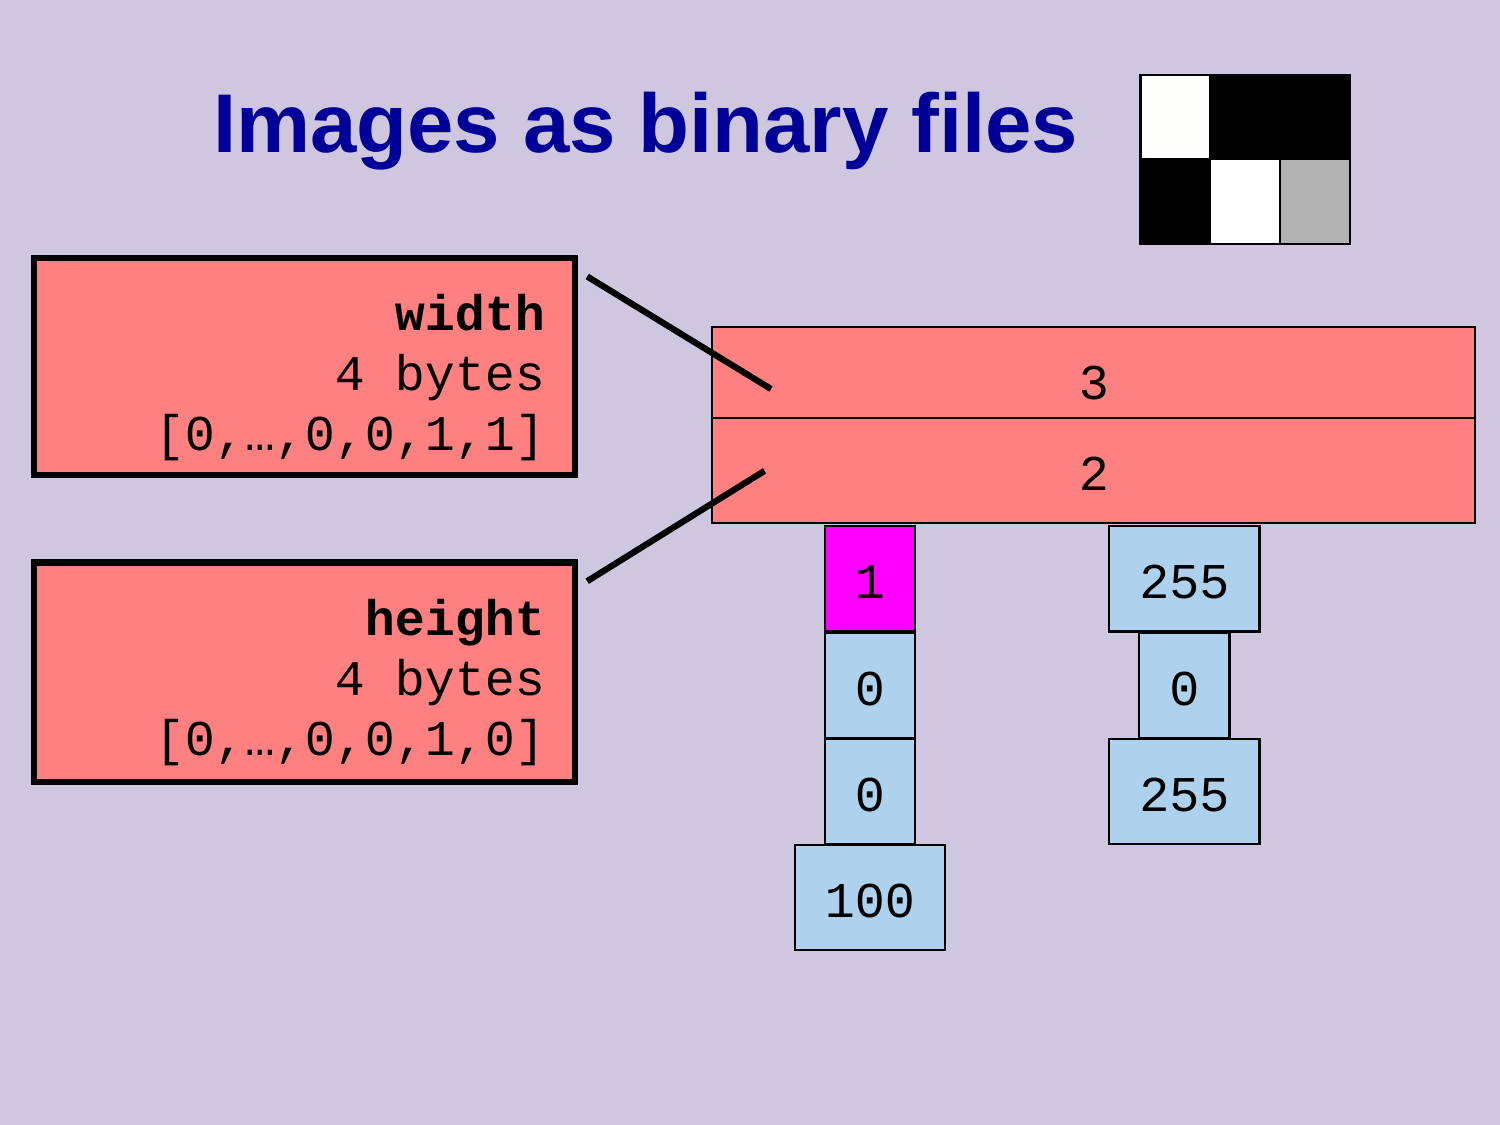

# Images as binary files
width
4 bytes
[0,…,0,0,1,1]
3
2
1
255
height
4 bytes
[0,…,0,0,1,0]
0
0
0
255
100